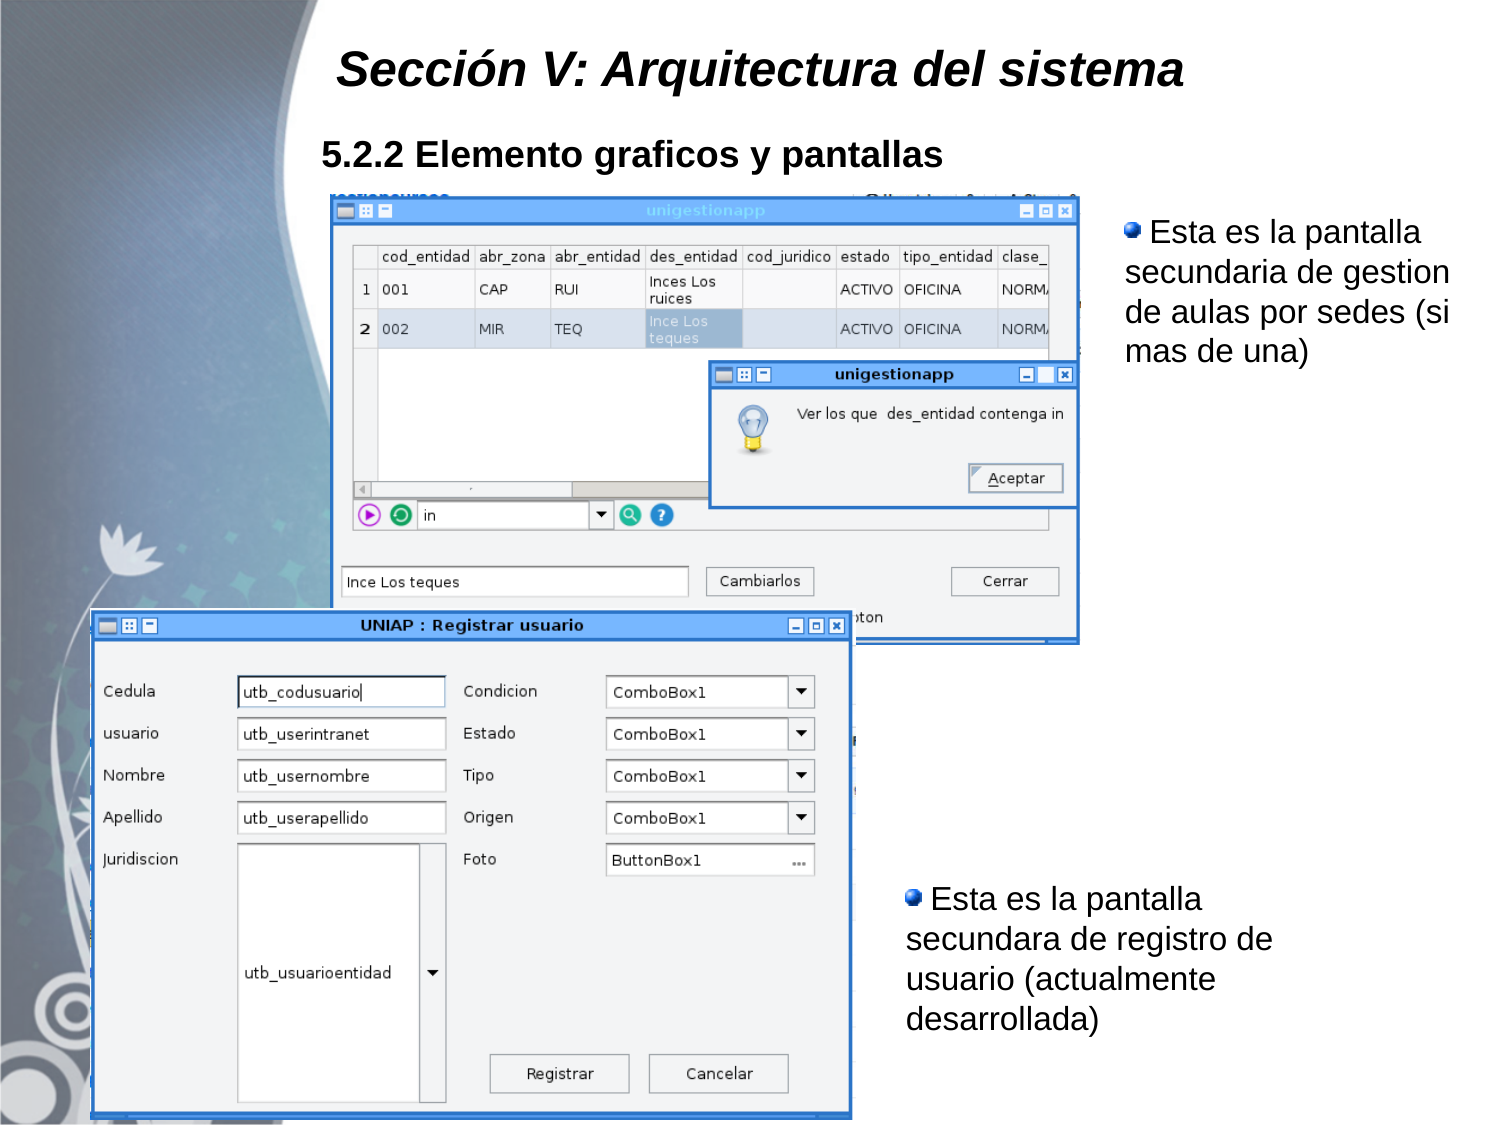

# Sección V: Arquitectura del sistema
5.2.2 Elemento graficos y pantallas
 Esta es la pantalla secundaria de gestion de aulas por sedes (si mas de una)
 Esta es la pantalla secundara de registro de usuario (actualmente desarrollada)